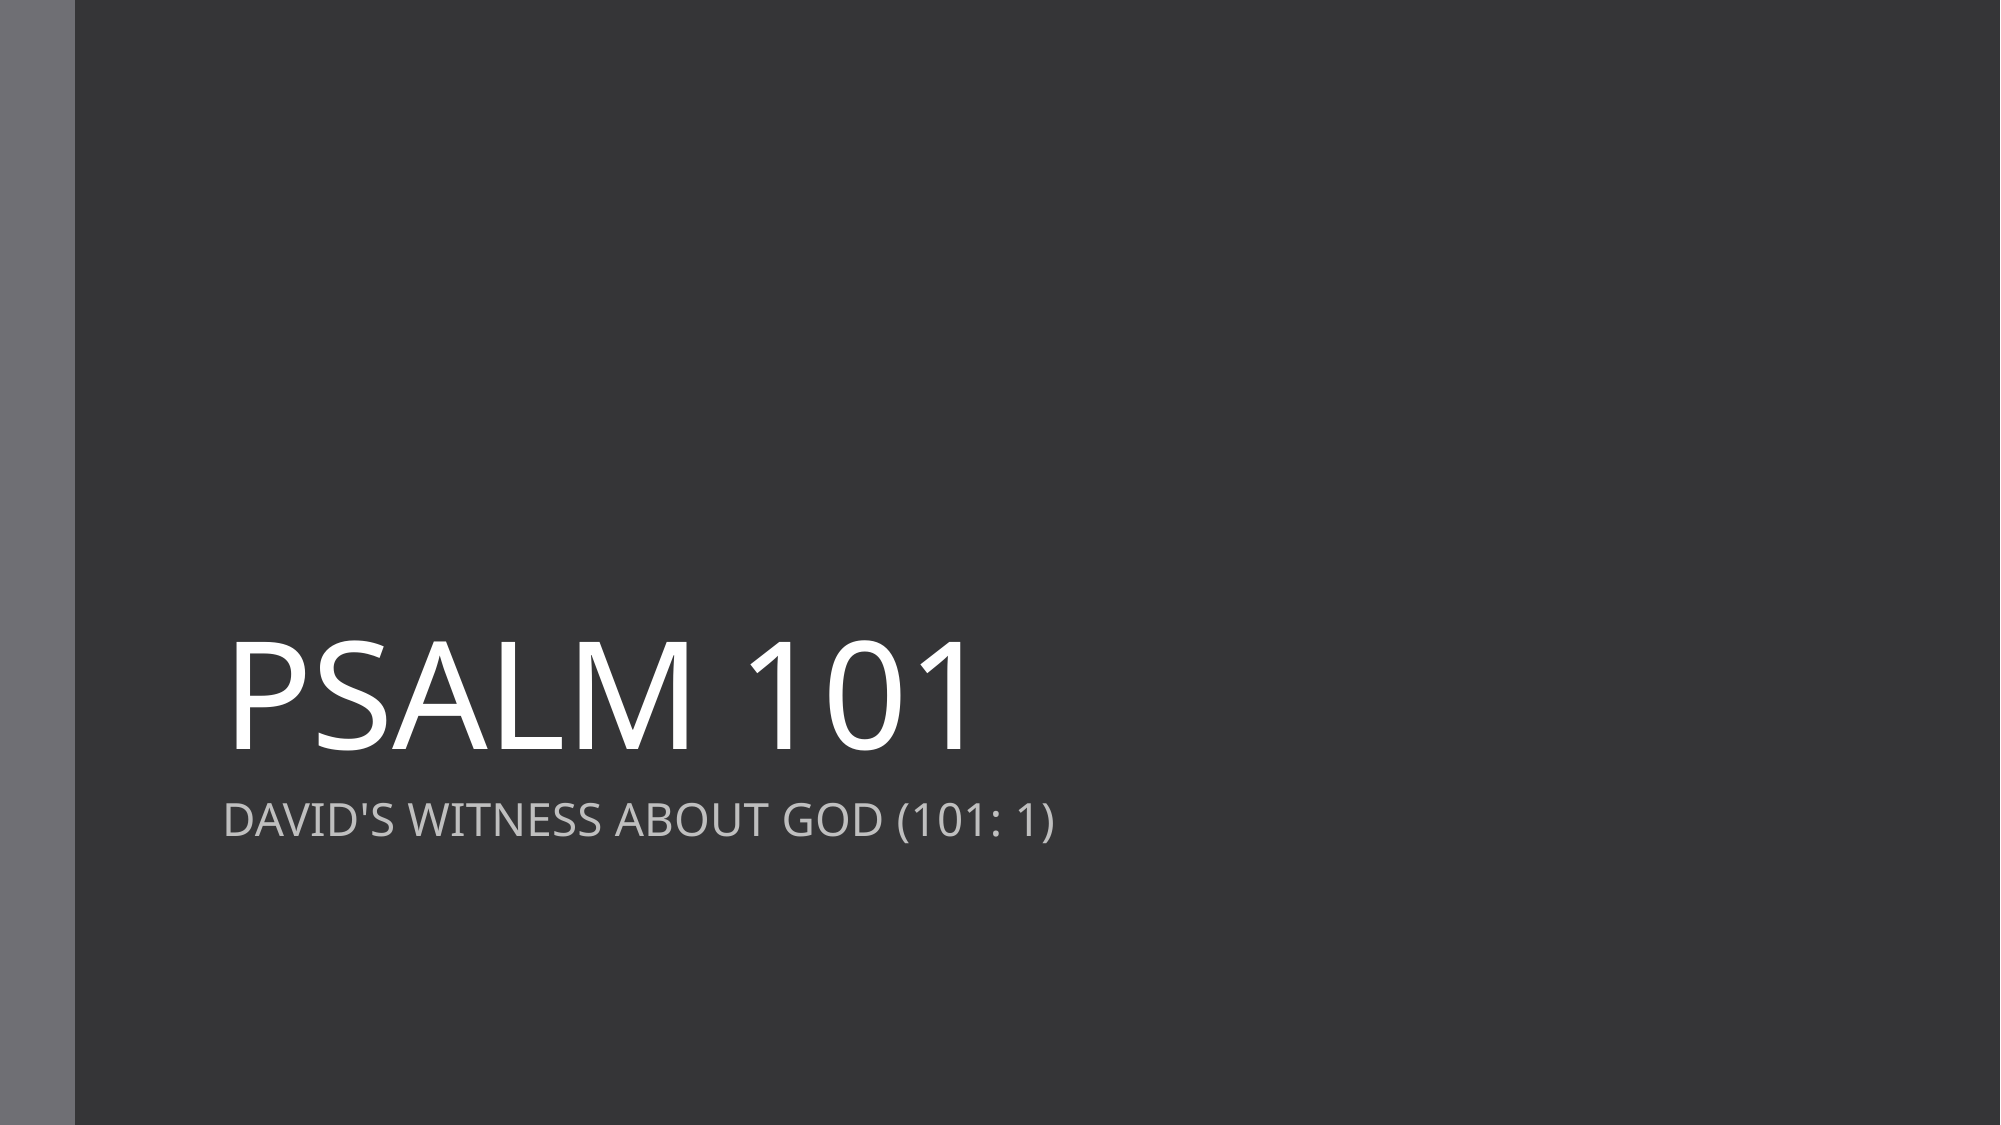

# PSALM 101
DAVID'S WITNESS ABOUT GOD (101: 1)